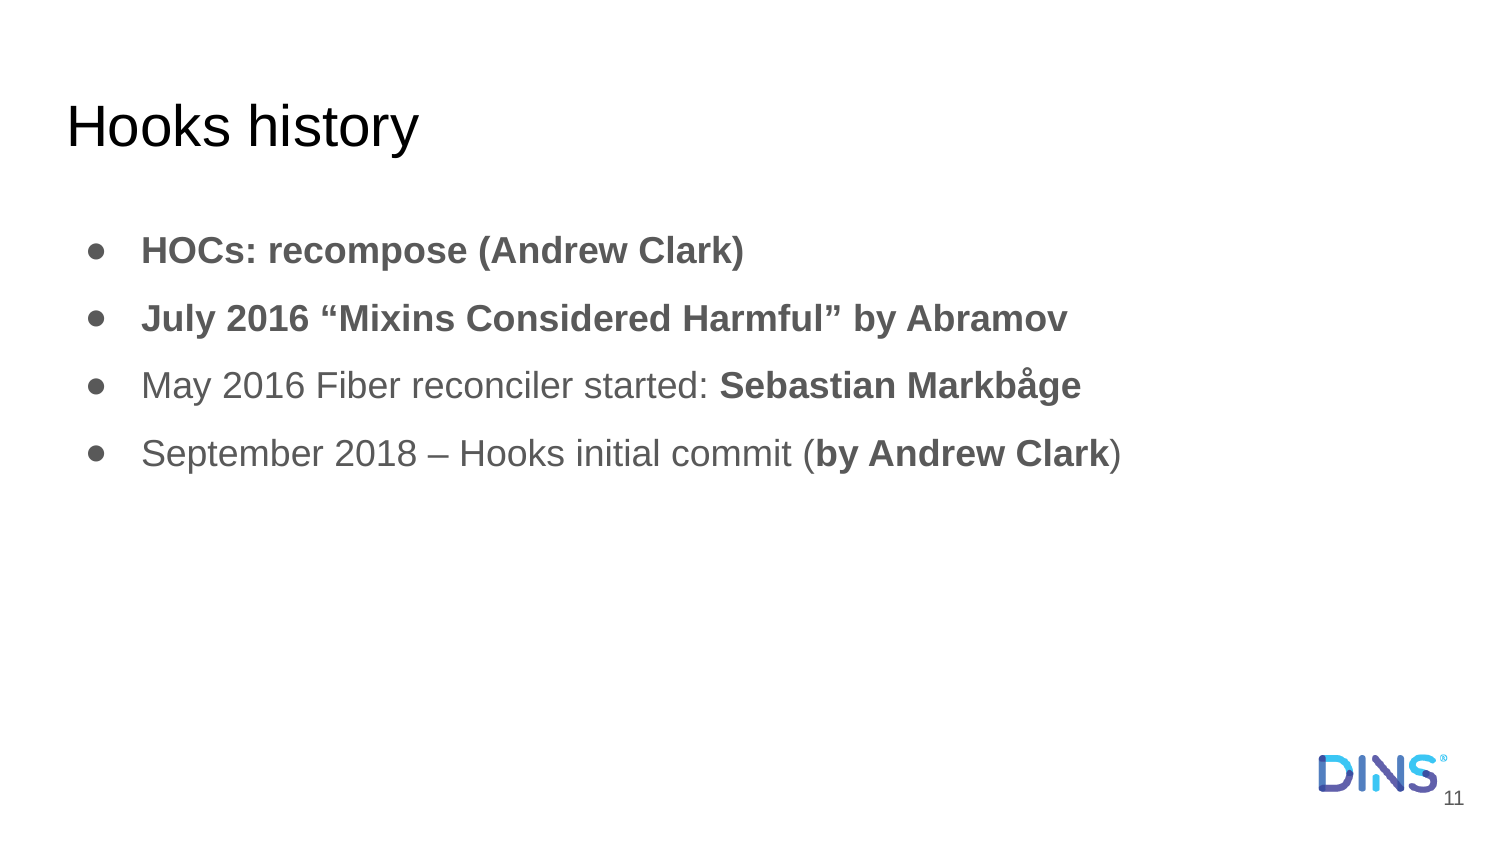

# Hooks history
HOCs: recompose (Andrew Clark)
July 2016 “Mixins Considered Harmful” by Abramov
May 2016 Fiber reconciler started: Sebastian Markbåge
September 2018 – Hooks initial commit (by Andrew Clark)
11